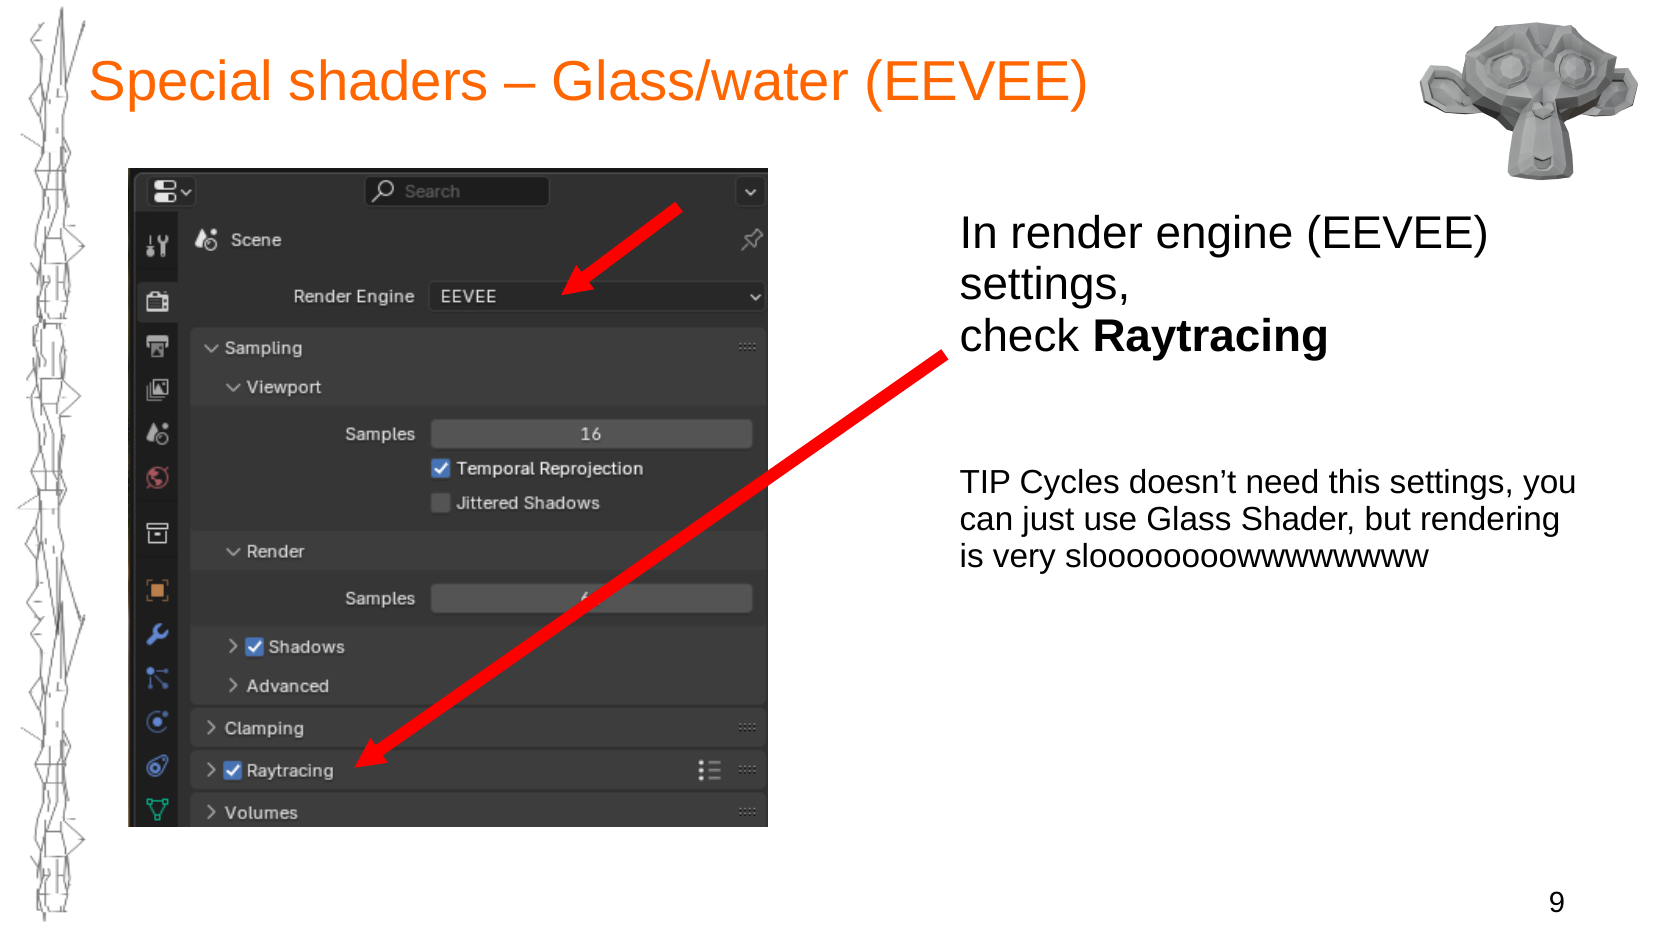

# Special shaders – Glass/water (EEVEE)
In render engine (EEVEE) settings,
check Raytracing
TIP Cycles doesn’t need this settings, you can just use Glass Shader, but rendering is very sloooooooowwwwwwww
9